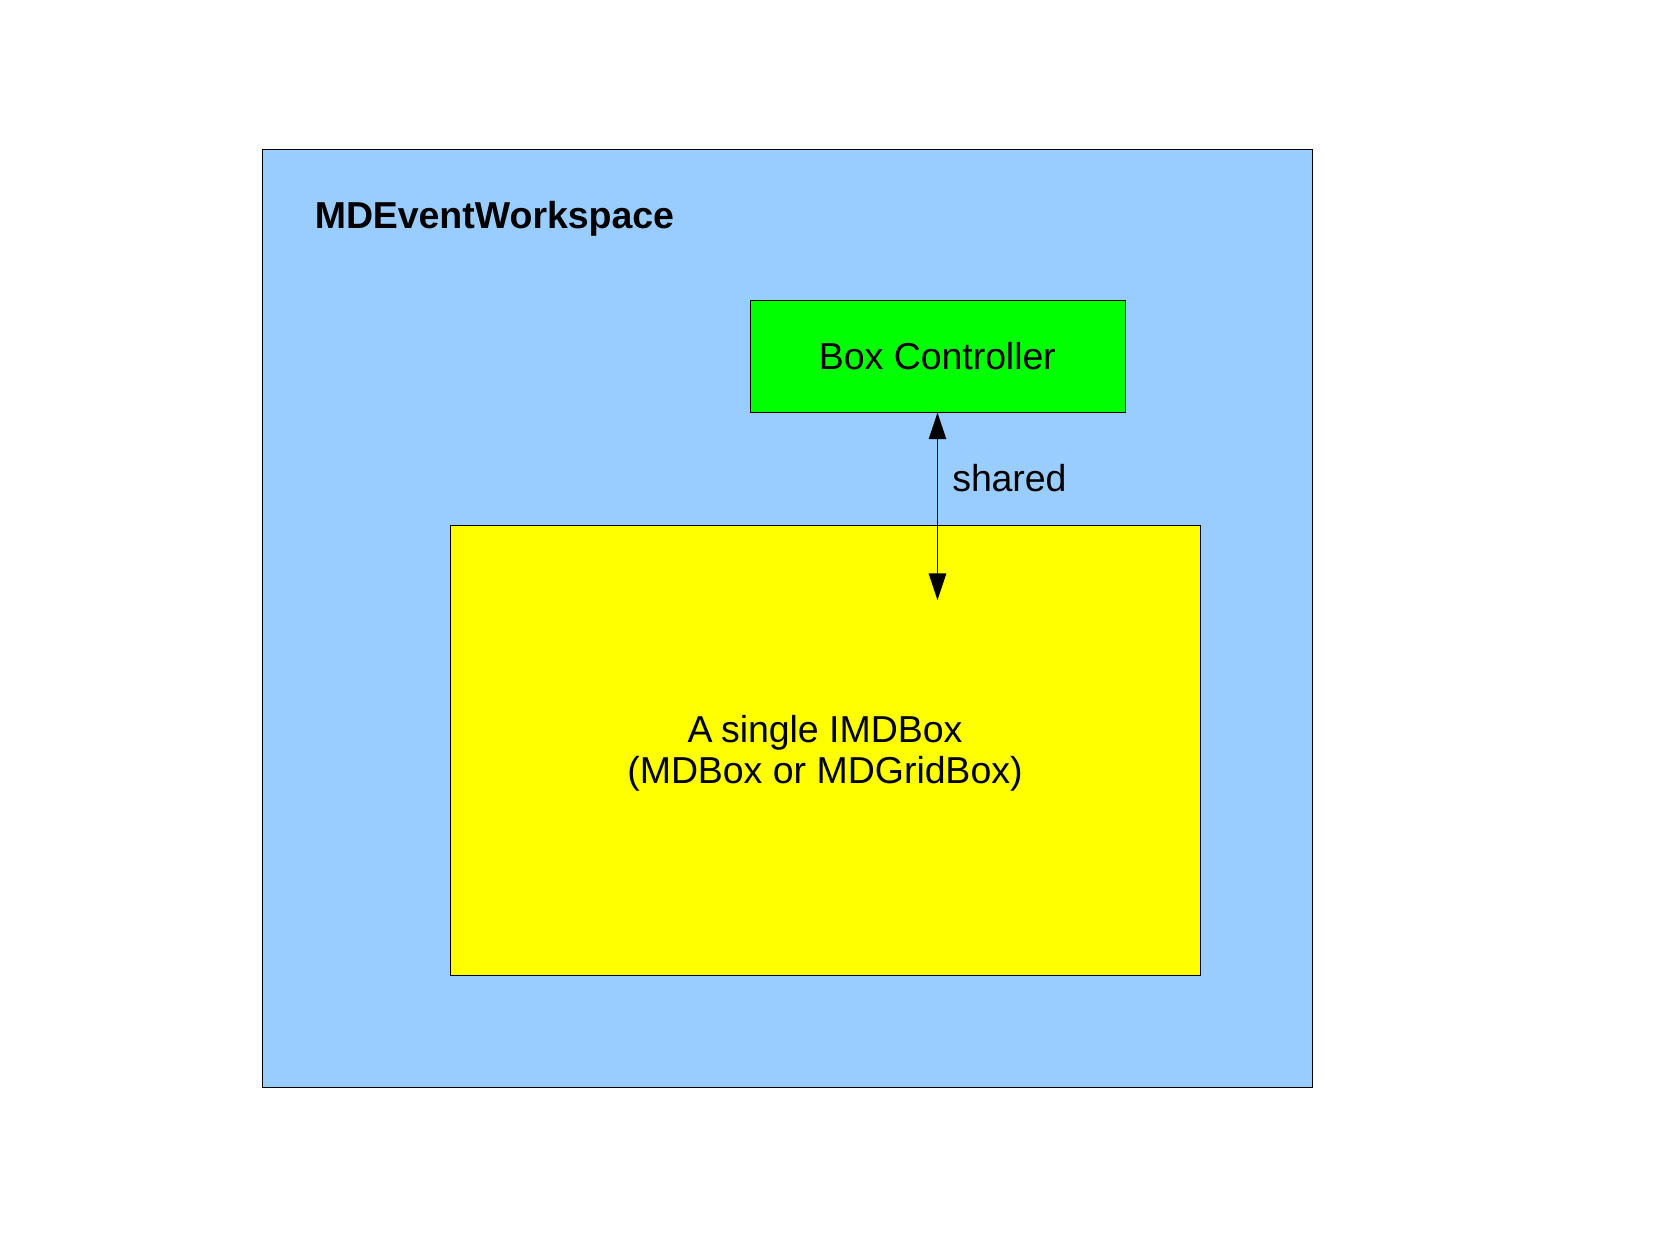

MDEventWorkspace
Box Controller
shared
A single IMDBox
(MDBox or MDGridBox)